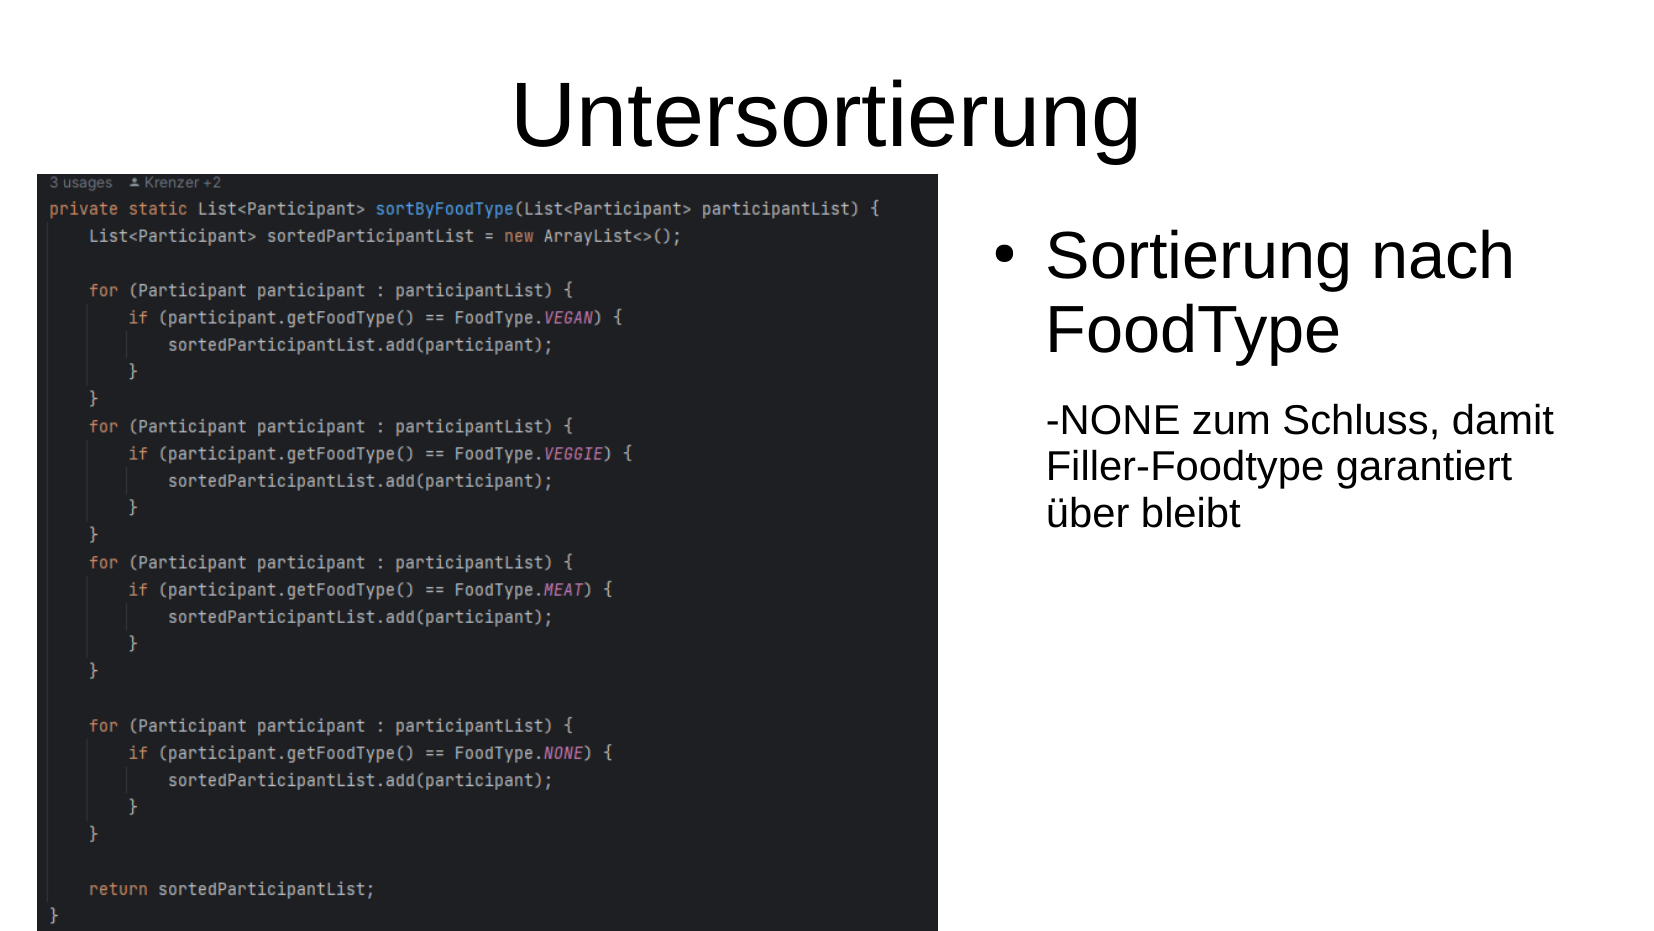

# Untersortierung
Sortierung nach FoodType
-NONE zum Schluss, damit Filler-Foodtype garantiert über bleibt